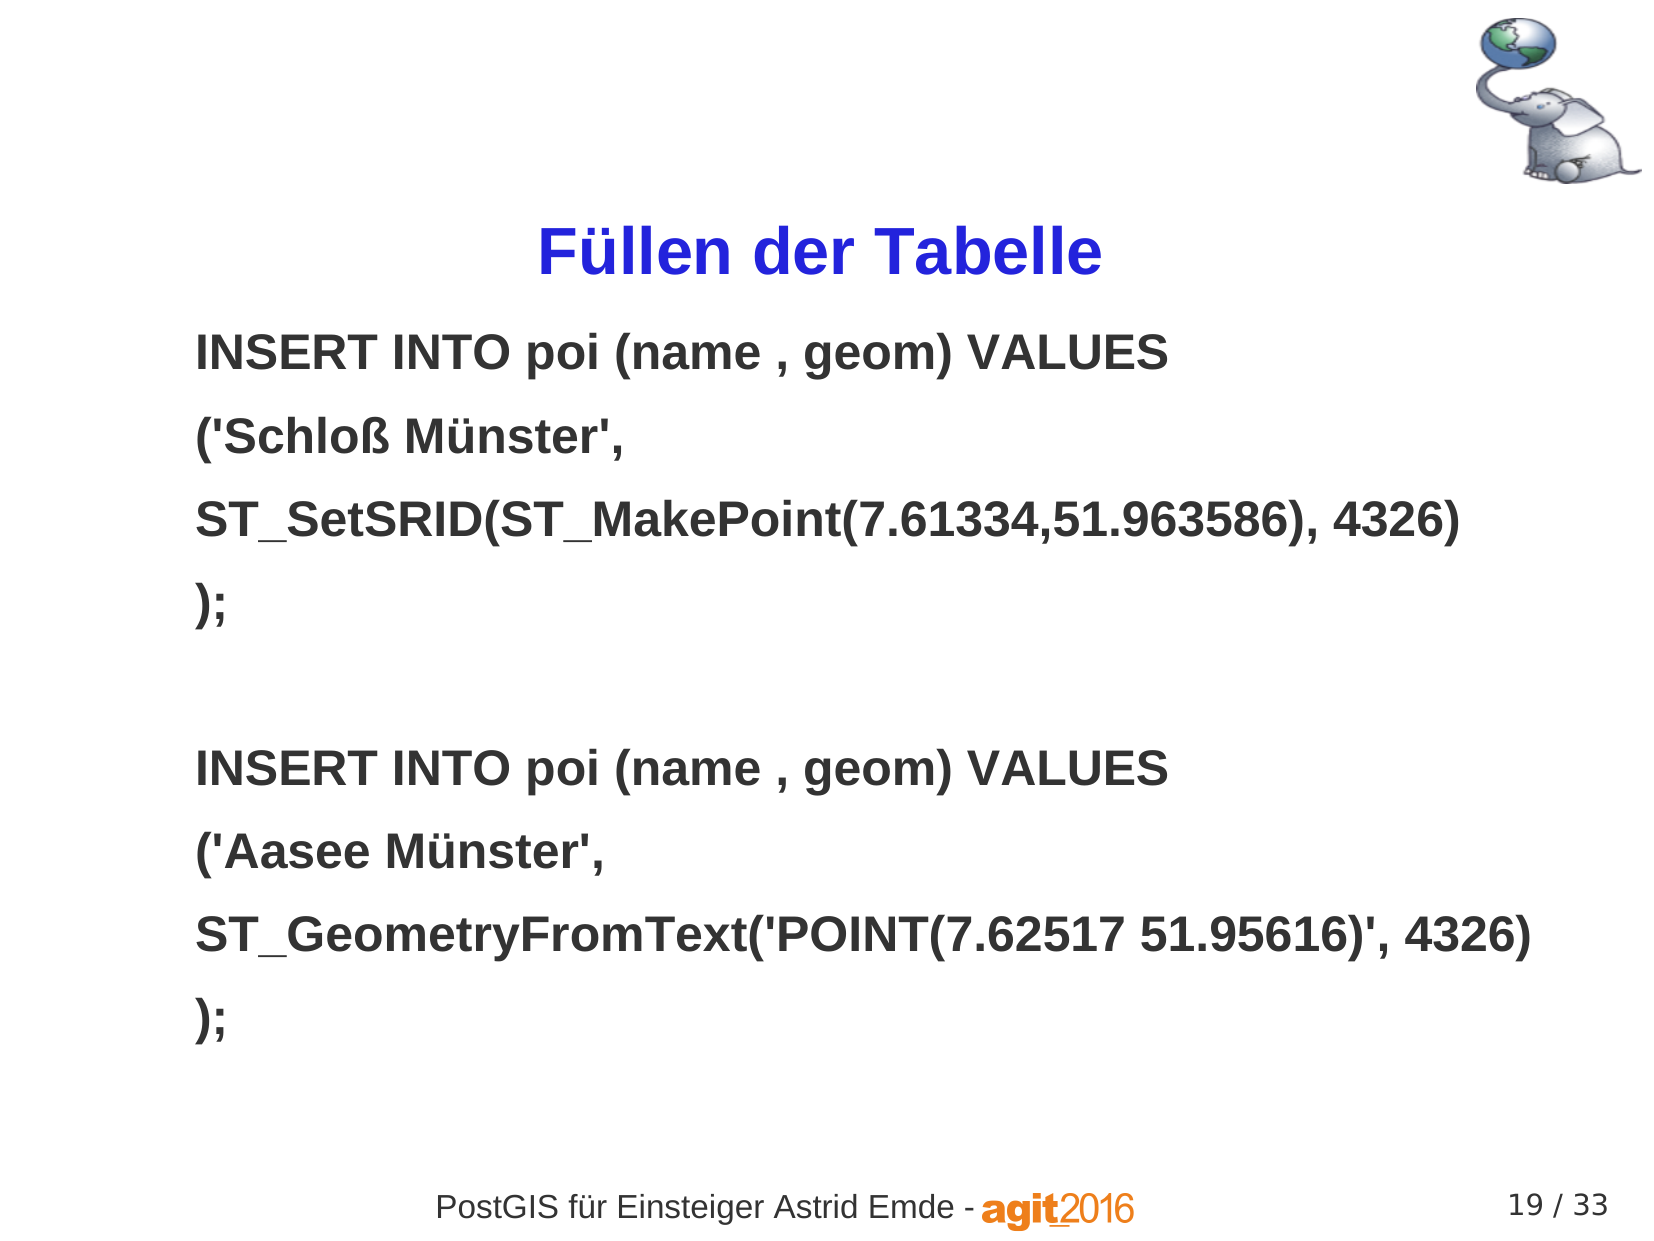

# Füllen der Tabelle
INSERT INTO poi (name , geom) VALUES
('Schloß Münster',
ST_SetSRID(ST_MakePoint(7.61334,51.963586), 4326)
);
INSERT INTO poi (name , geom) VALUES
('Aasee Münster',
ST_GeometryFromText('POINT(7.62517 51.95616)', 4326)
);